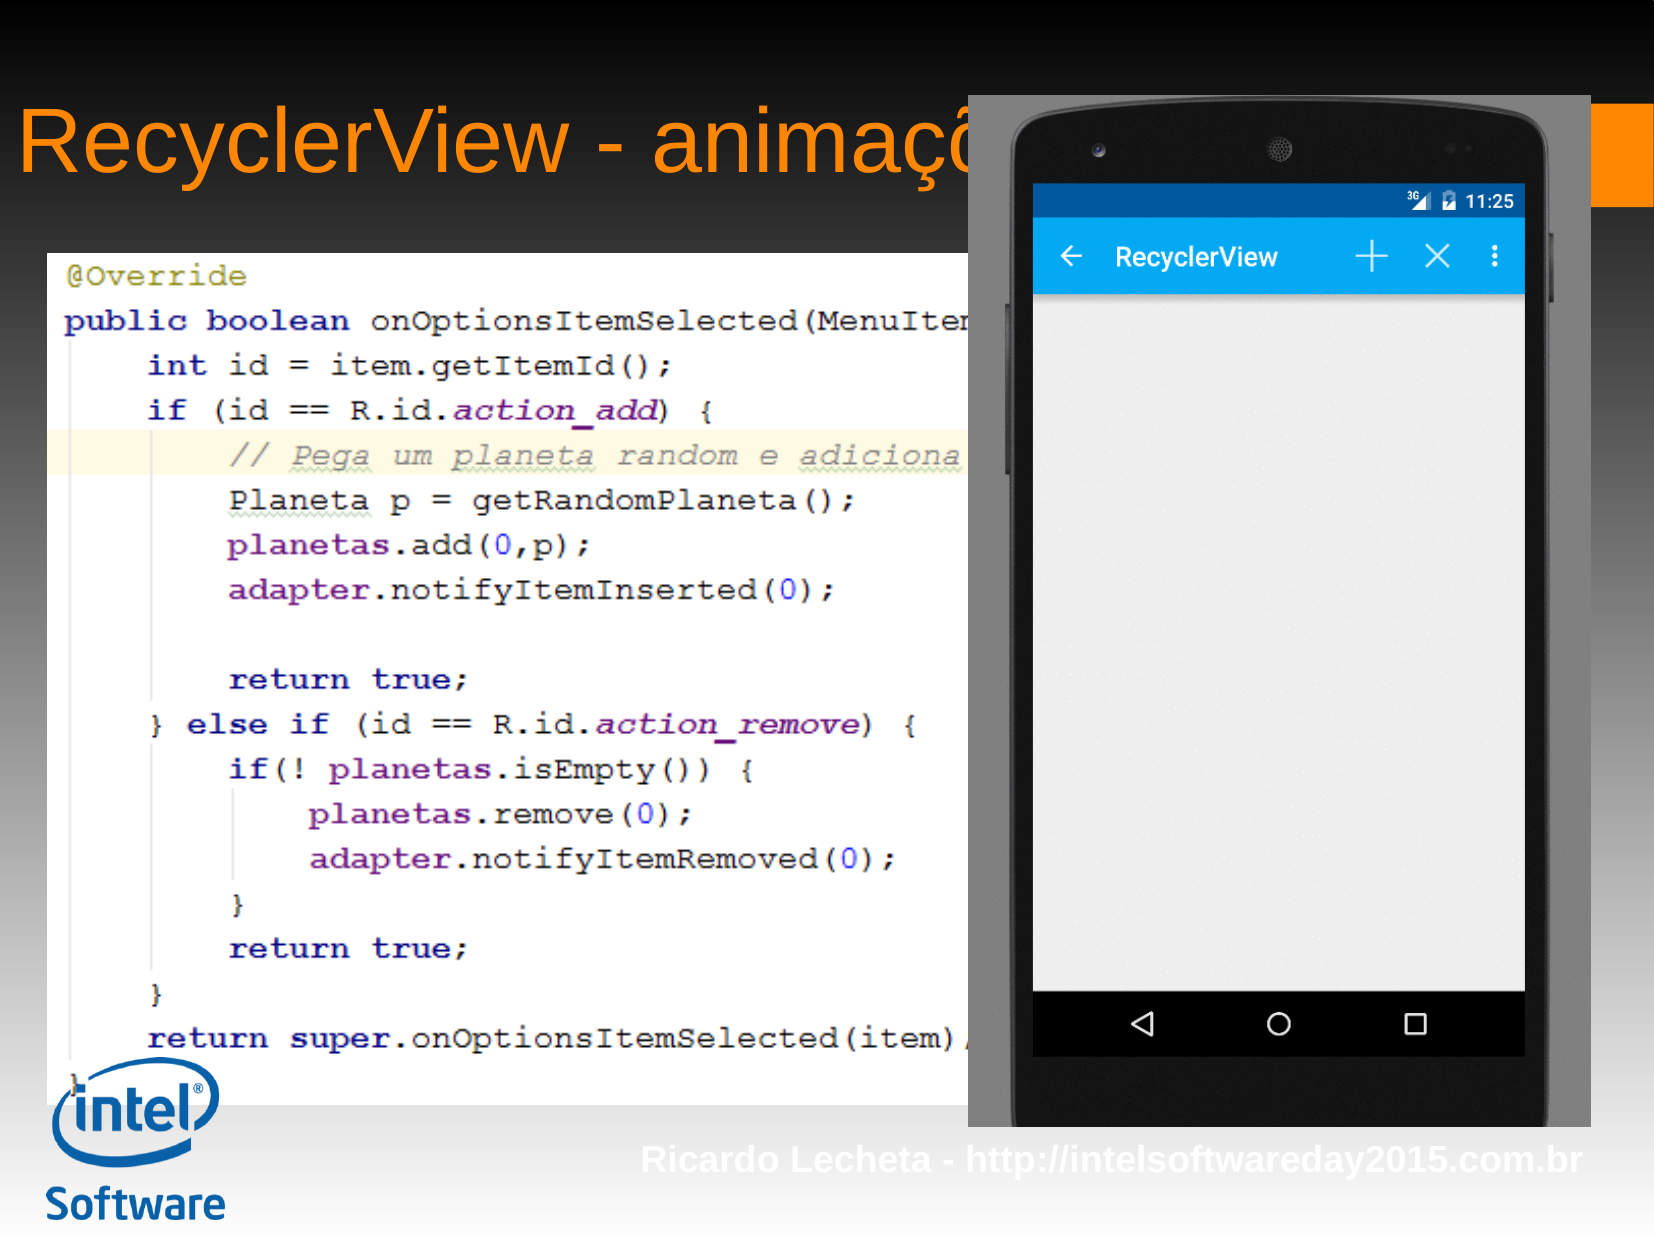

# RecyclerView - animações
Ricardo Lecheta - http://intelsoftwareday2015.com.br